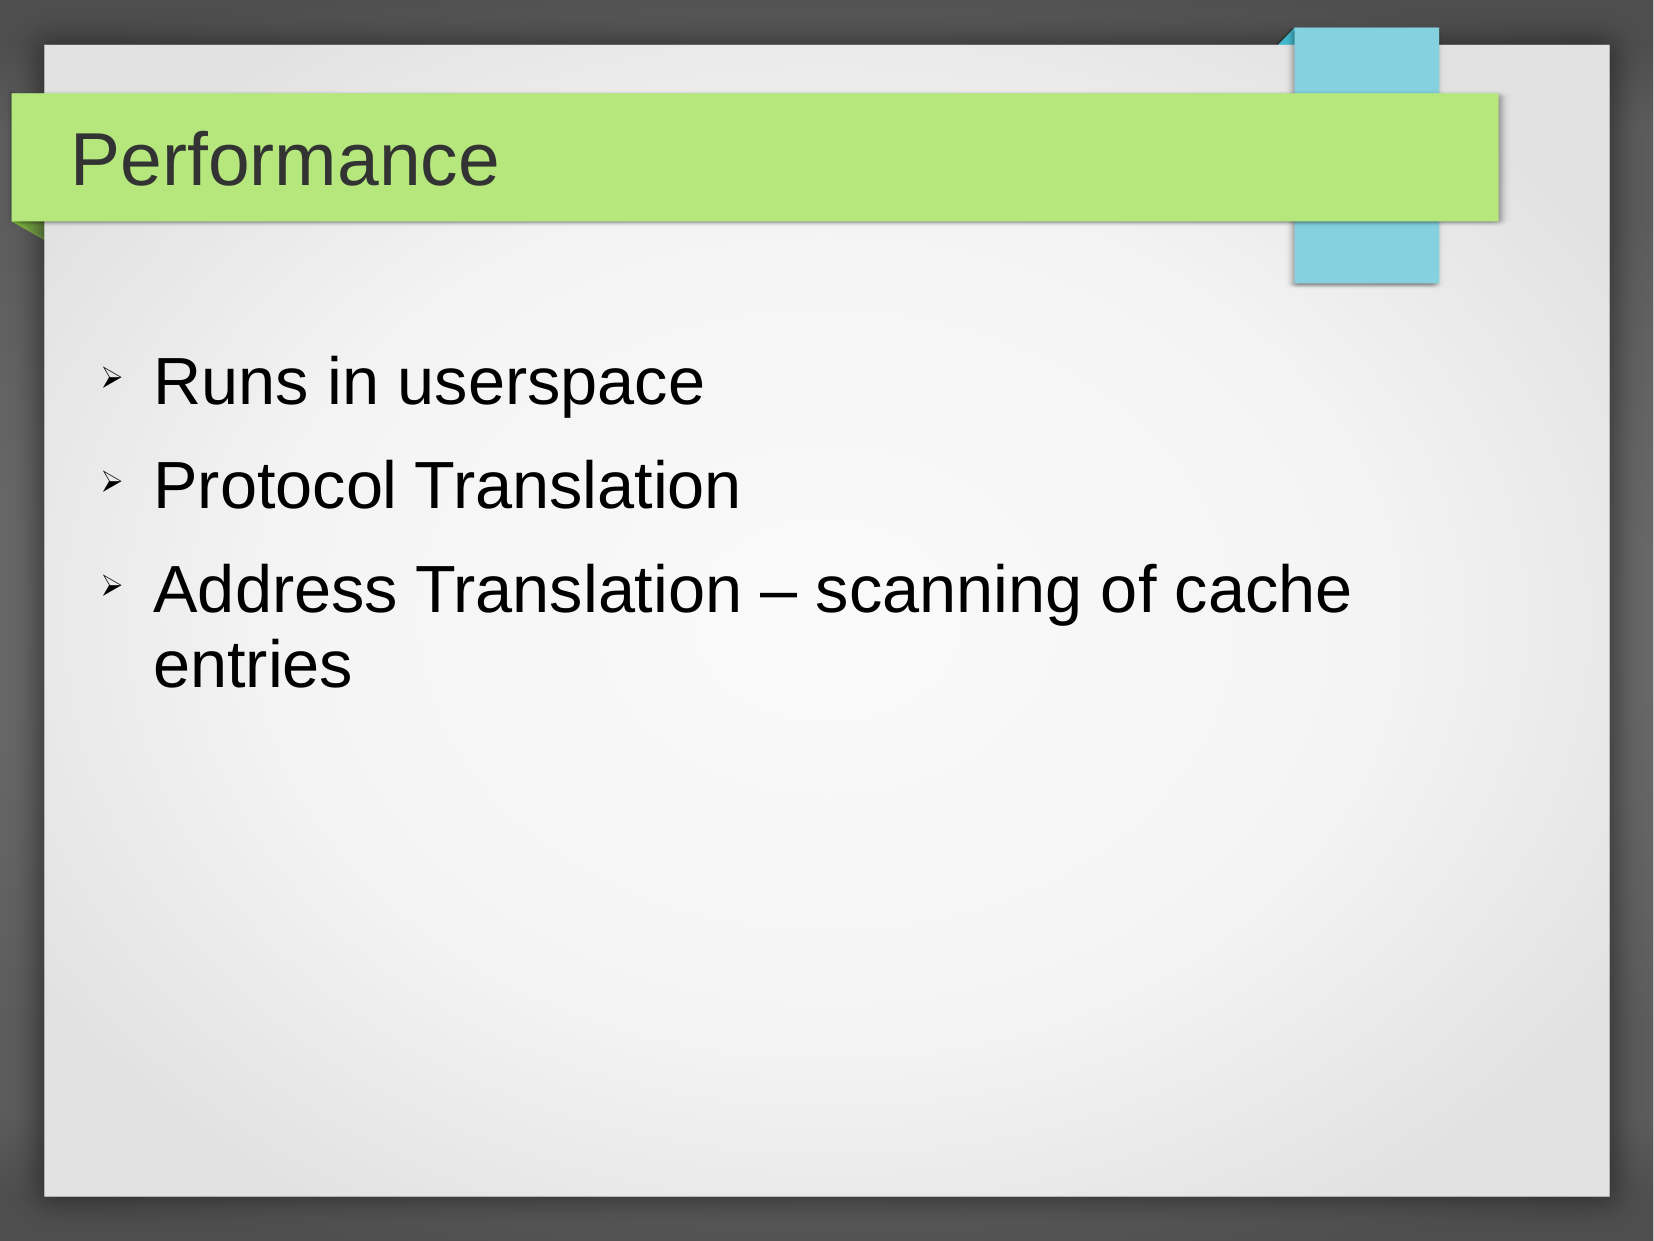

# Performance
Runs in userspace
Protocol Translation
Address Translation – scanning of cache entries